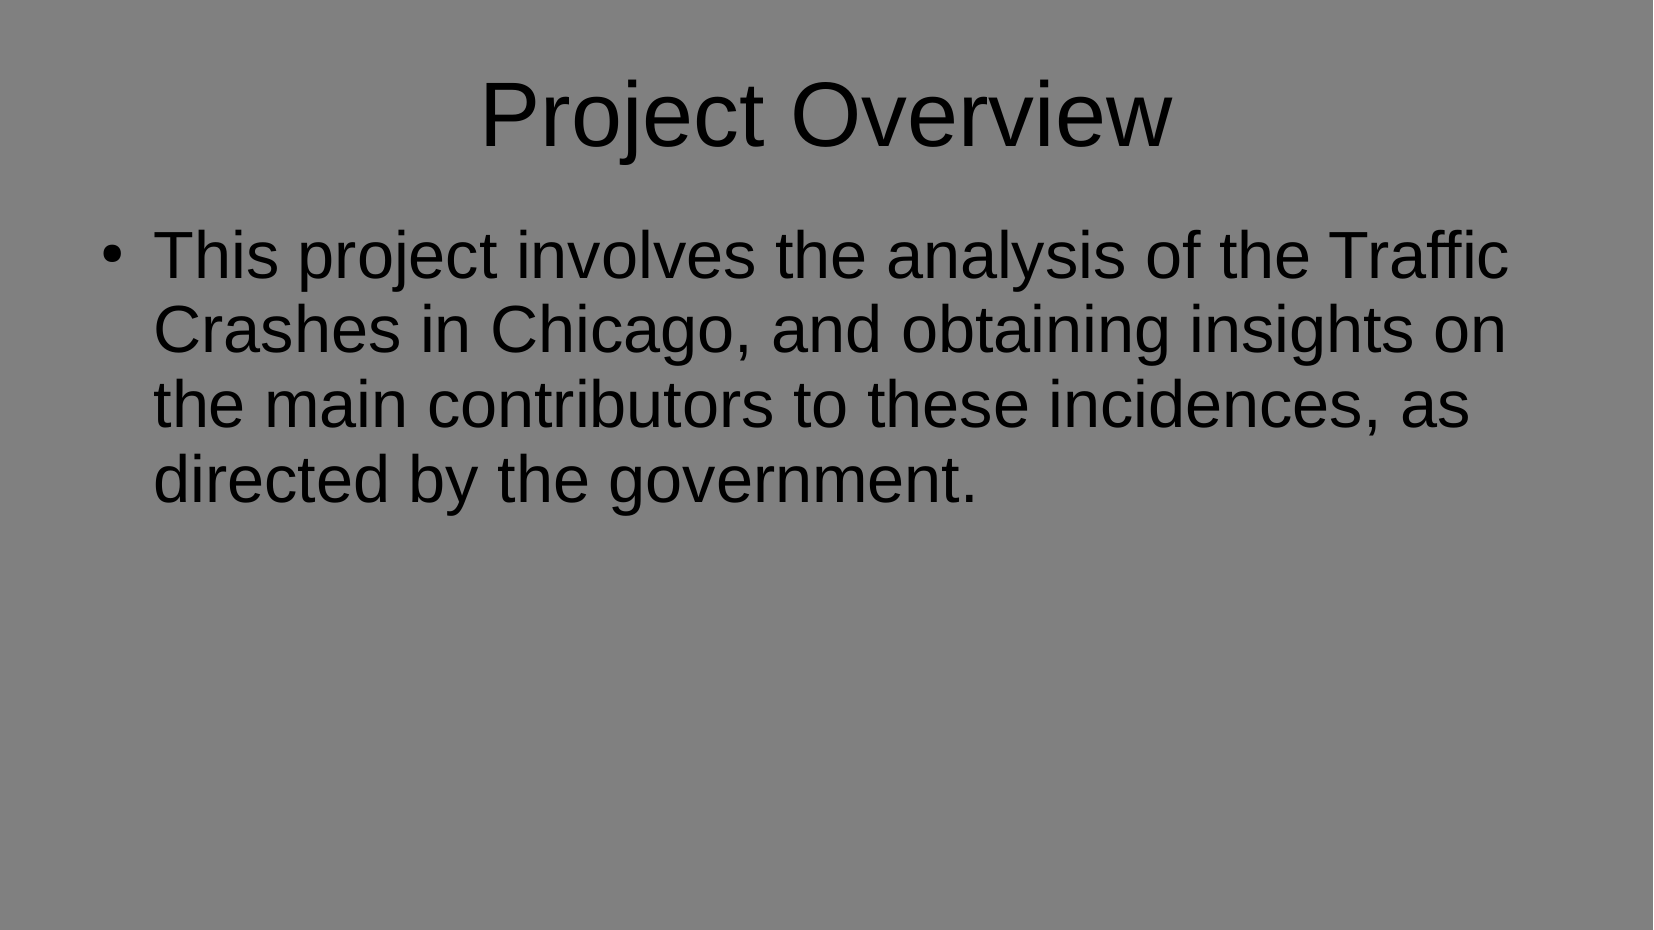

# Project Overview
This project involves the analysis of the Traffic Crashes in Chicago, and obtaining insights on the main contributors to these incidences, as directed by the government.